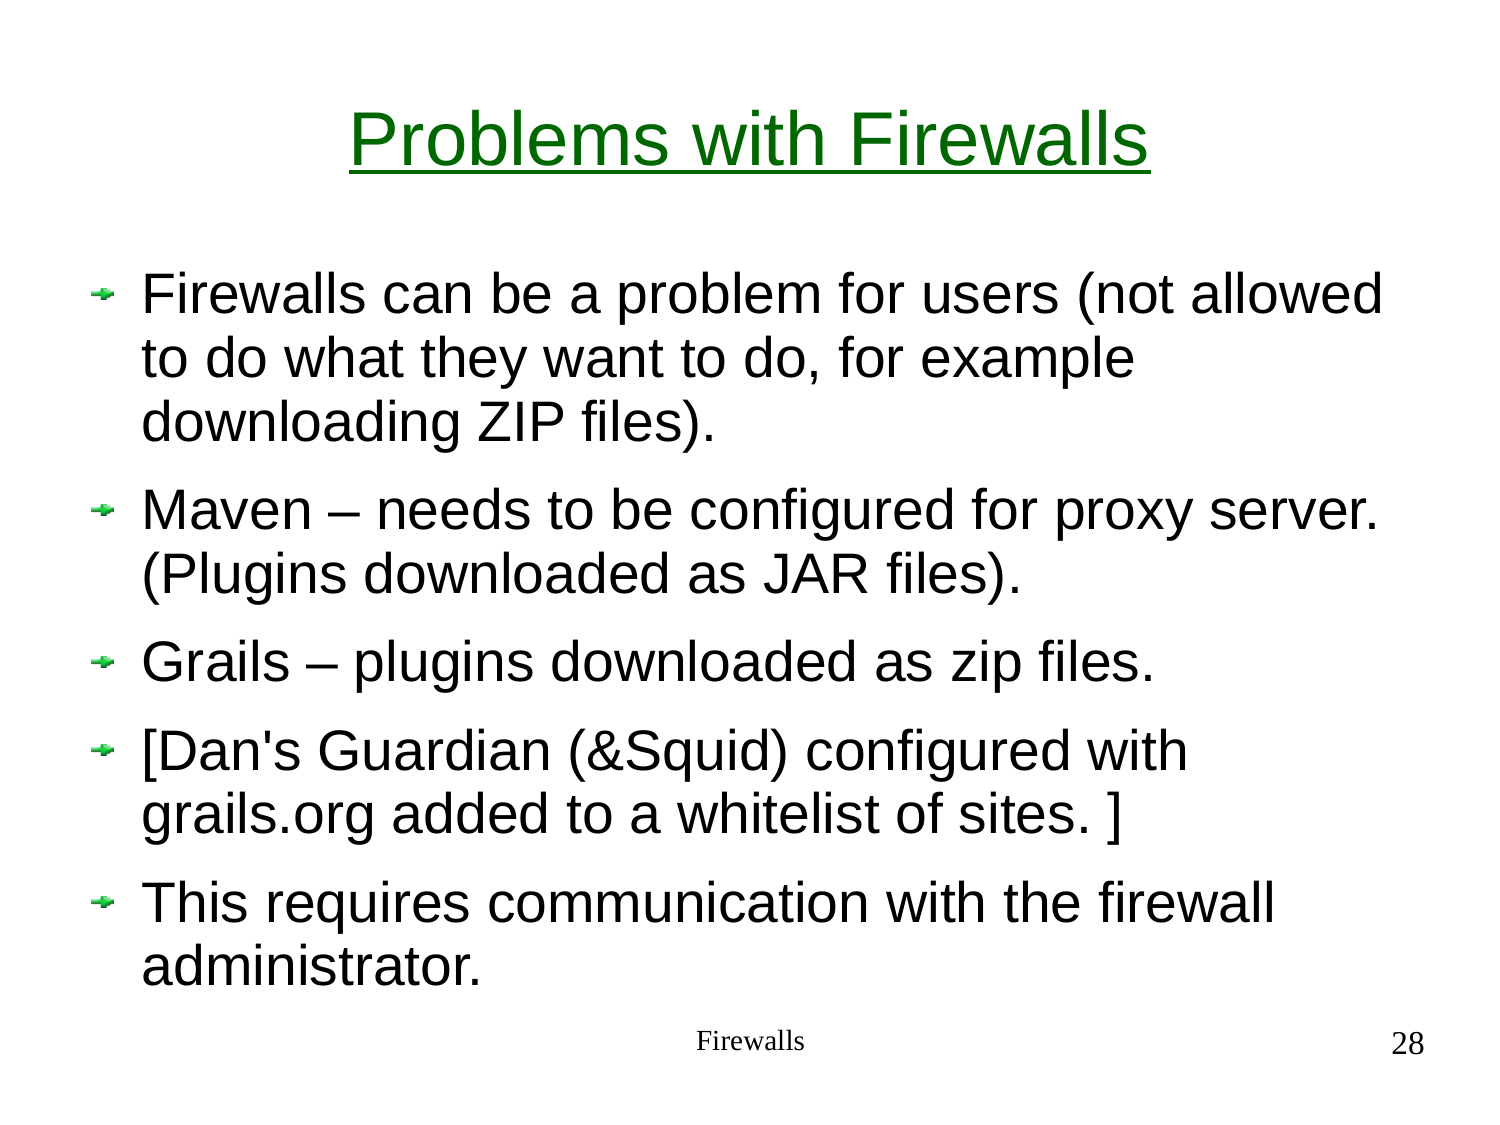

# Problems with Firewalls
Firewalls can be a problem for users (not allowed to do what they want to do, for example downloading ZIP files).
Maven – needs to be configured for proxy server. (Plugins downloaded as JAR files).
Grails – plugins downloaded as zip files.
[Dan's Guardian (&Squid) configured with grails.org added to a whitelist of sites. ]
This requires communication with the firewall administrator.
Firewalls
28